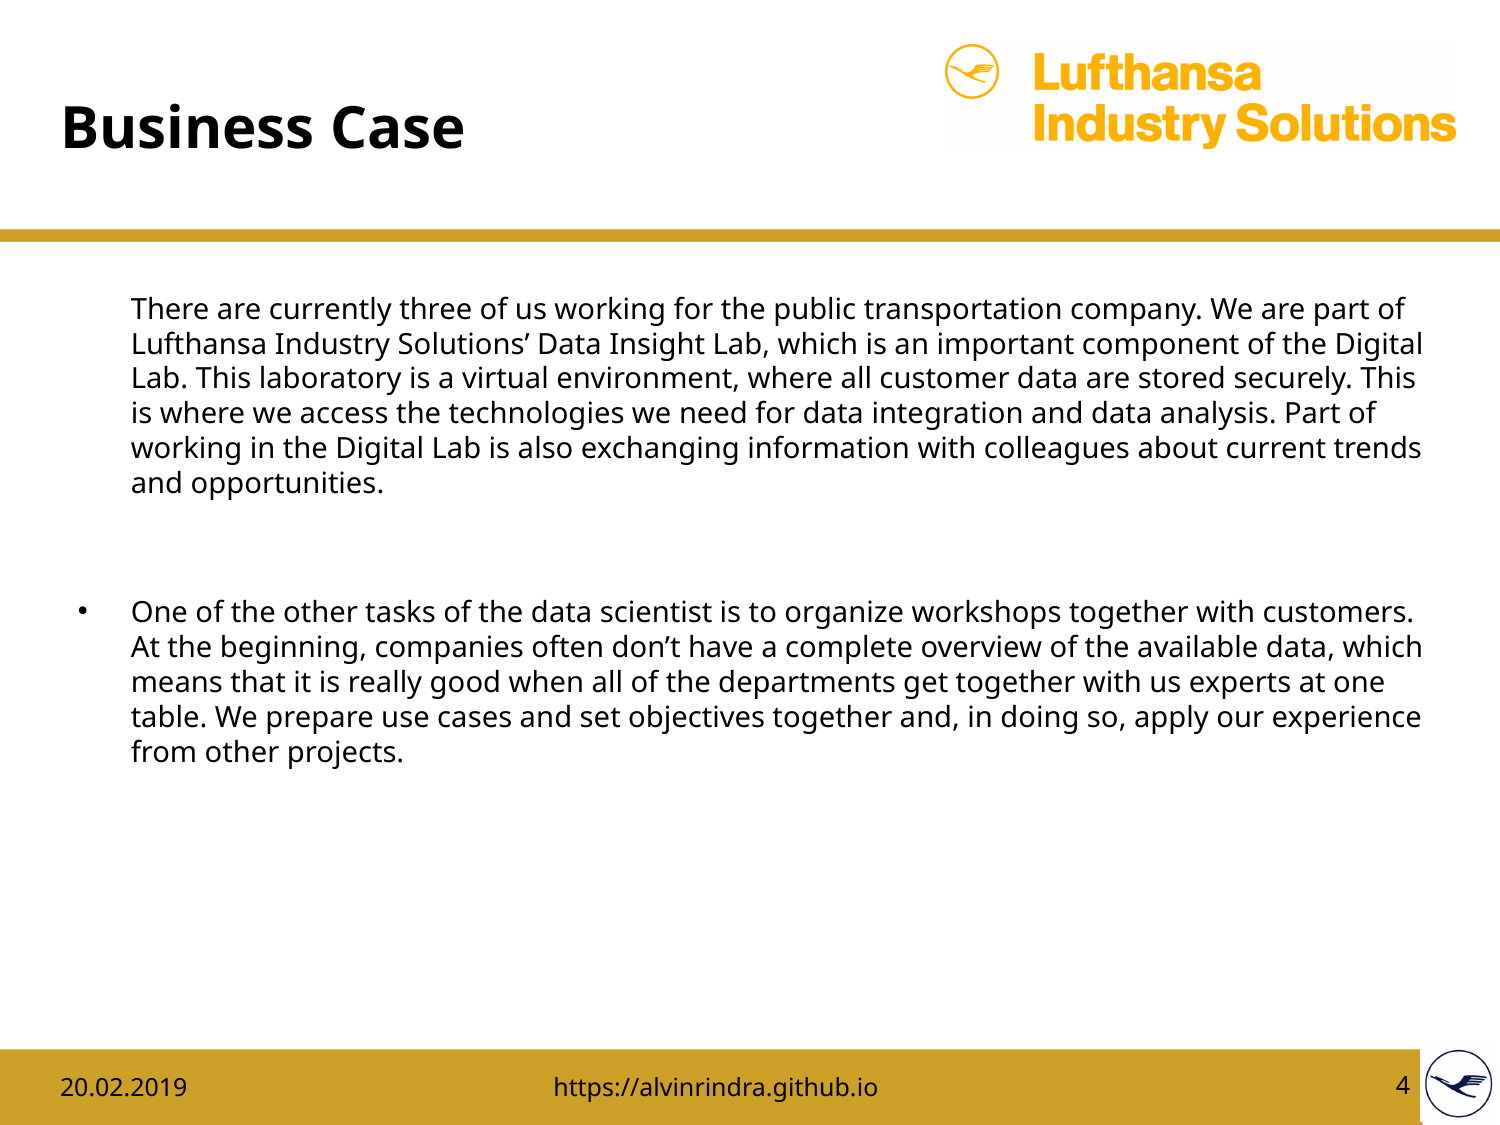

Business Case
# There are currently three of us working for the public transportation company. We are part of Lufthansa Industry Solutions’ Data Insight Lab, which is an important component of the Digital Lab. This laboratory is a virtual environment, where all customer data are stored securely. This is where we access the technologies we need for data integration and data analysis. Part of working in the Digital Lab is also exchanging information with colleagues about current trends and opportunities.
One of the other tasks of the data scientist is to organize workshops together with customers. At the beginning, companies often don’t have a complete overview of the available data, which means that it is really good when all of the departments get together with us experts at one table. We prepare use cases and set objectives together and, in doing so, apply our experience from other projects.
20.02.2019
					https://alvinrindra.github.io